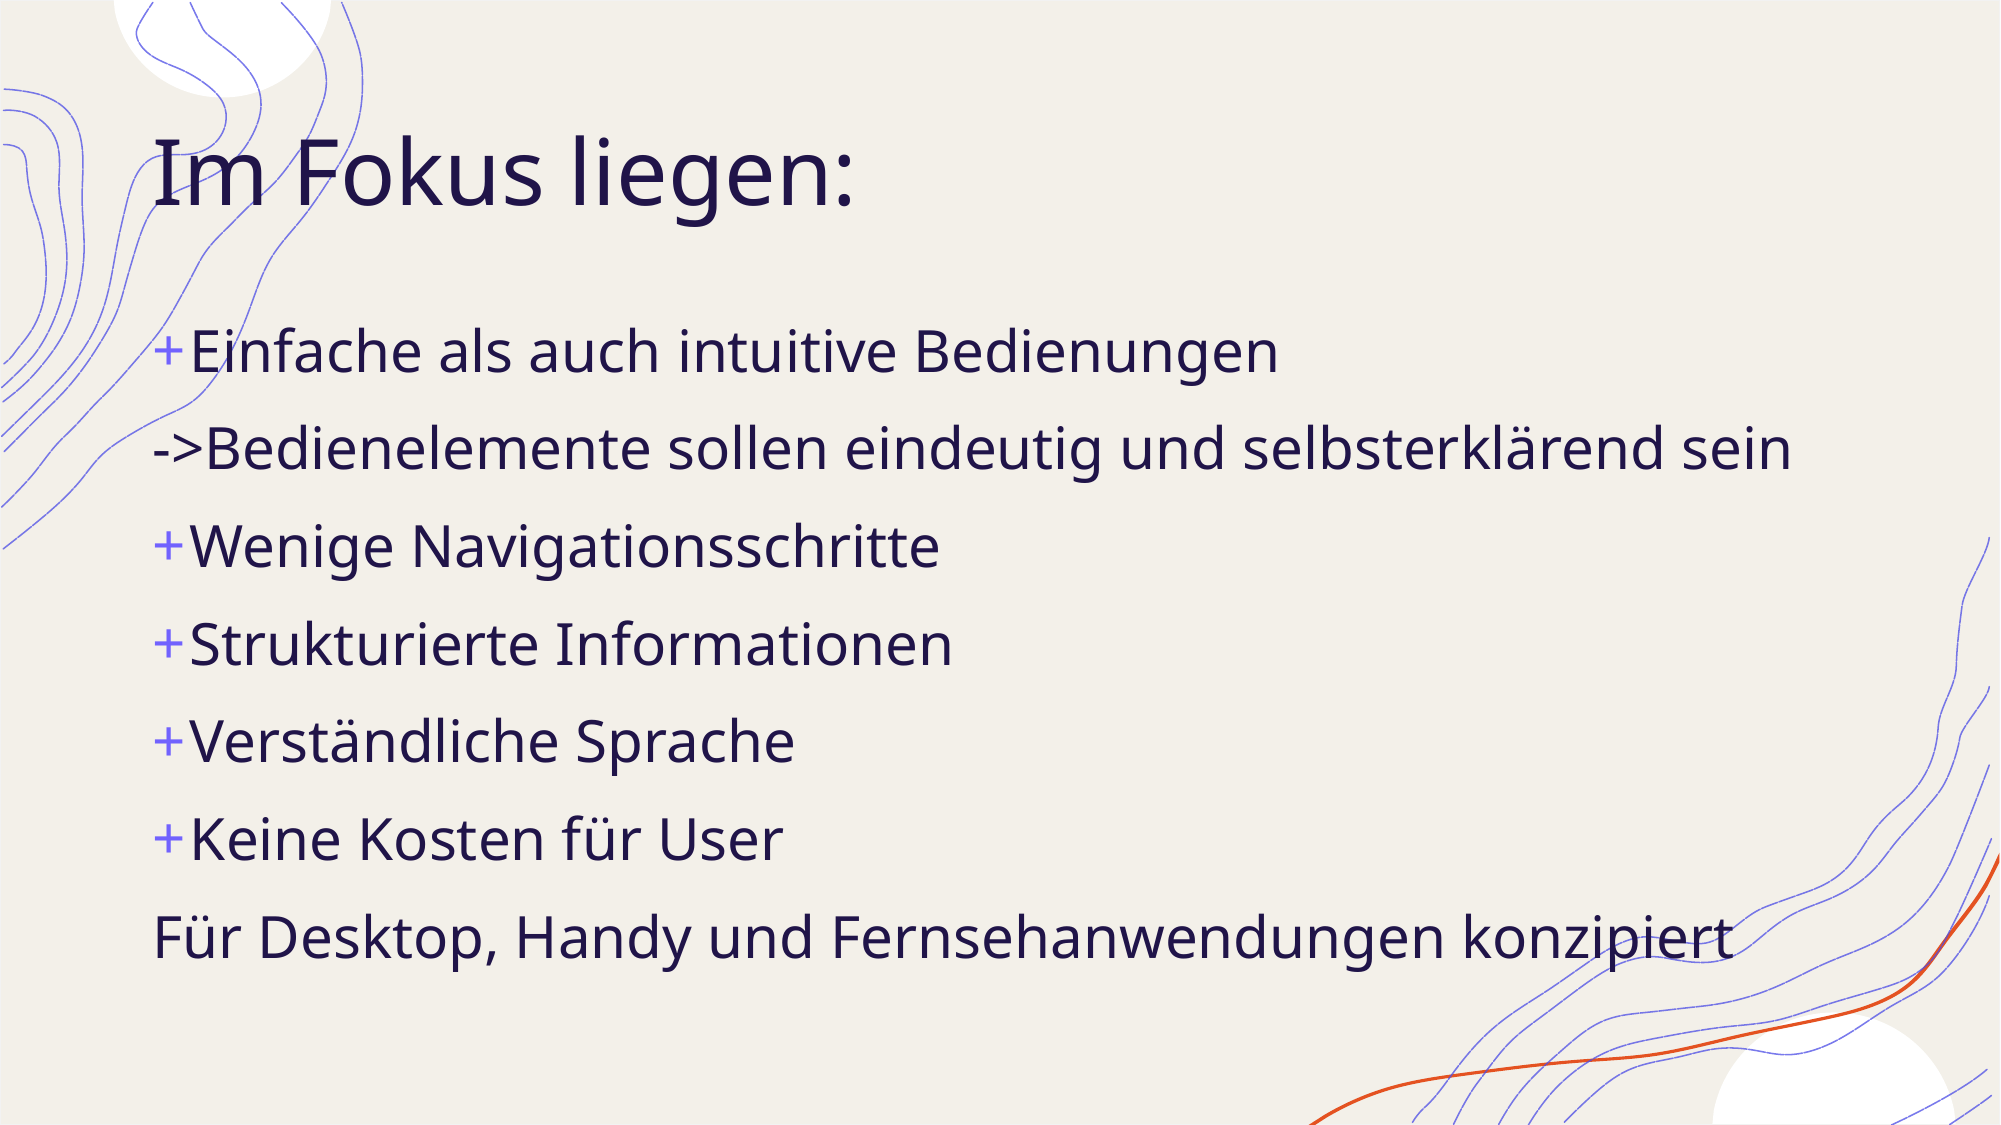

# Im Fokus liegen:
Einfache als auch intuitive Bedienungen
->Bedienelemente sollen eindeutig und selbsterklärend sein
Wenige Navigationsschritte
Strukturierte Informationen
Verständliche Sprache
Keine Kosten für User
Für Desktop, Handy und Fernsehanwendungen konzipiert